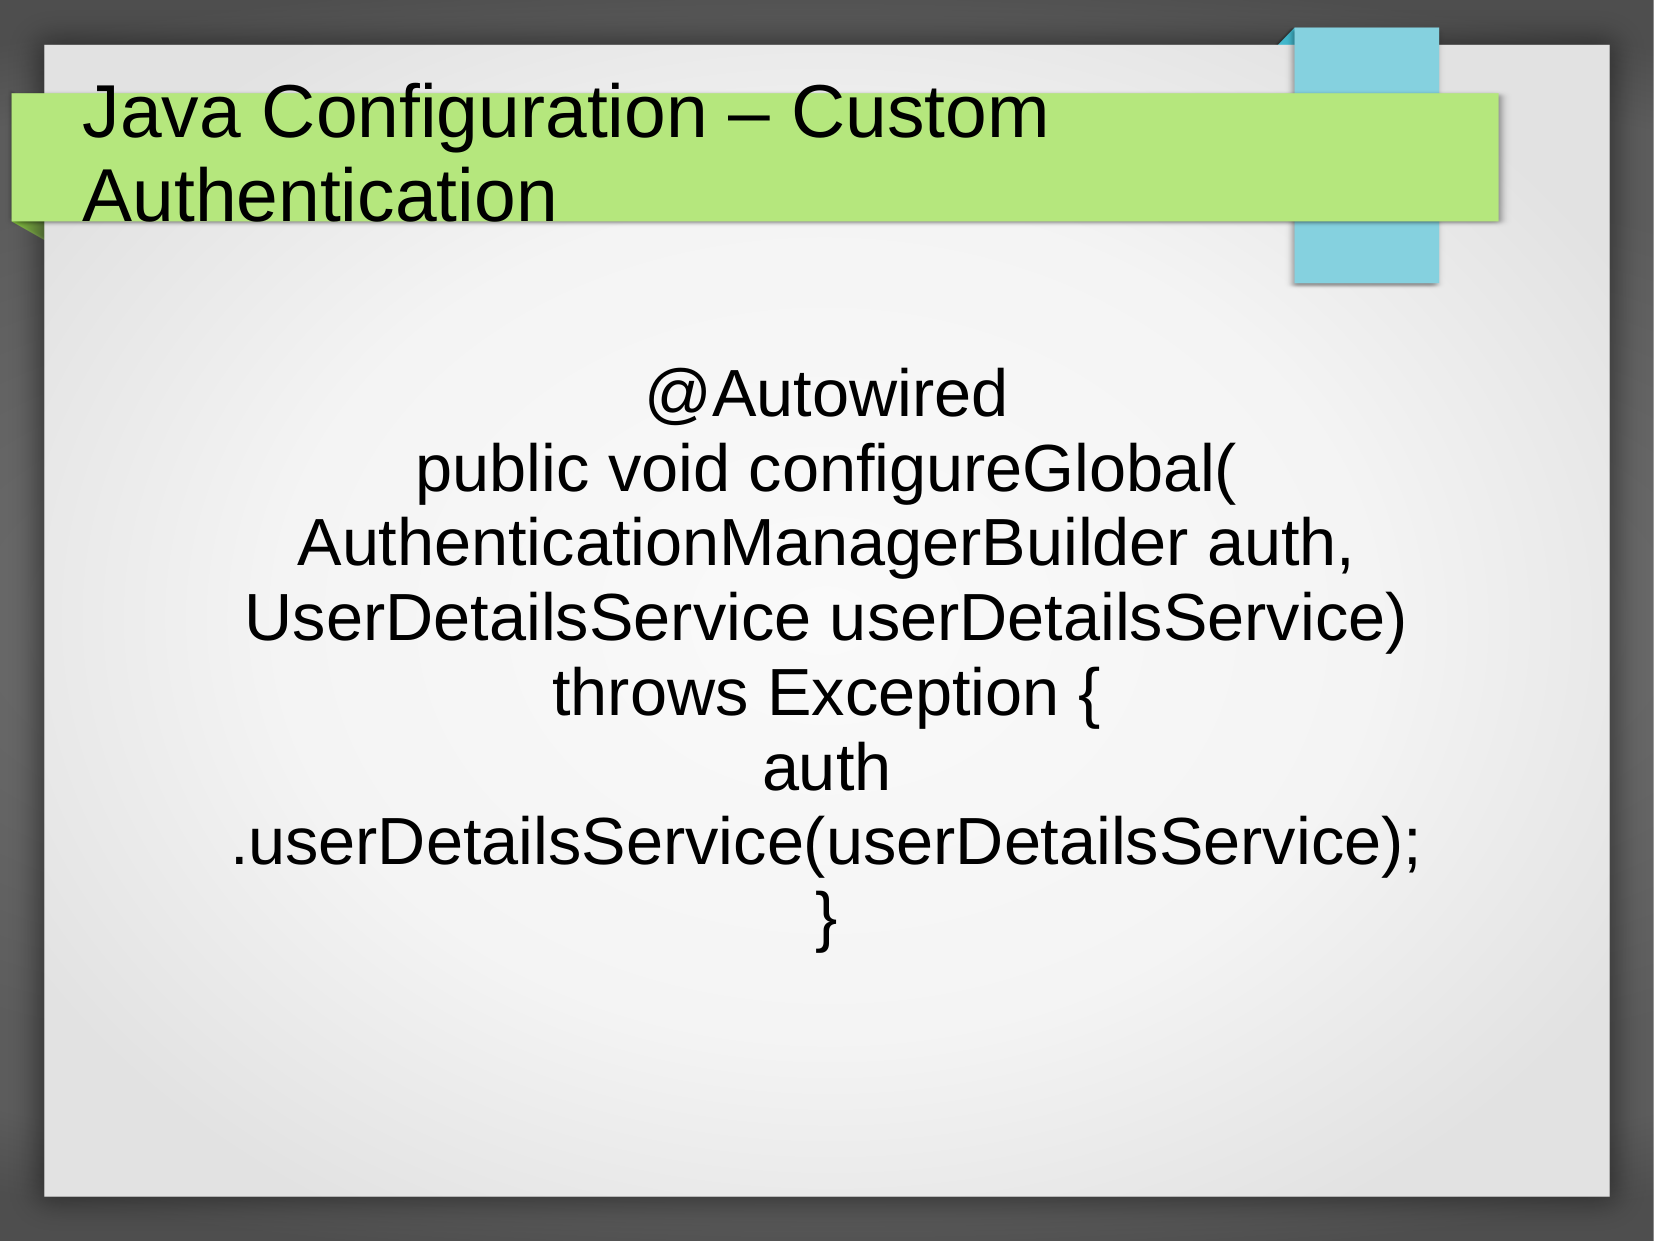

# Java Configuration – Custom Authentication
@Autowired
public void configureGlobal(
AuthenticationManagerBuilder auth,
UserDetailsService userDetailsService)
throws Exception {
auth
.userDetailsService(userDetailsService);
}